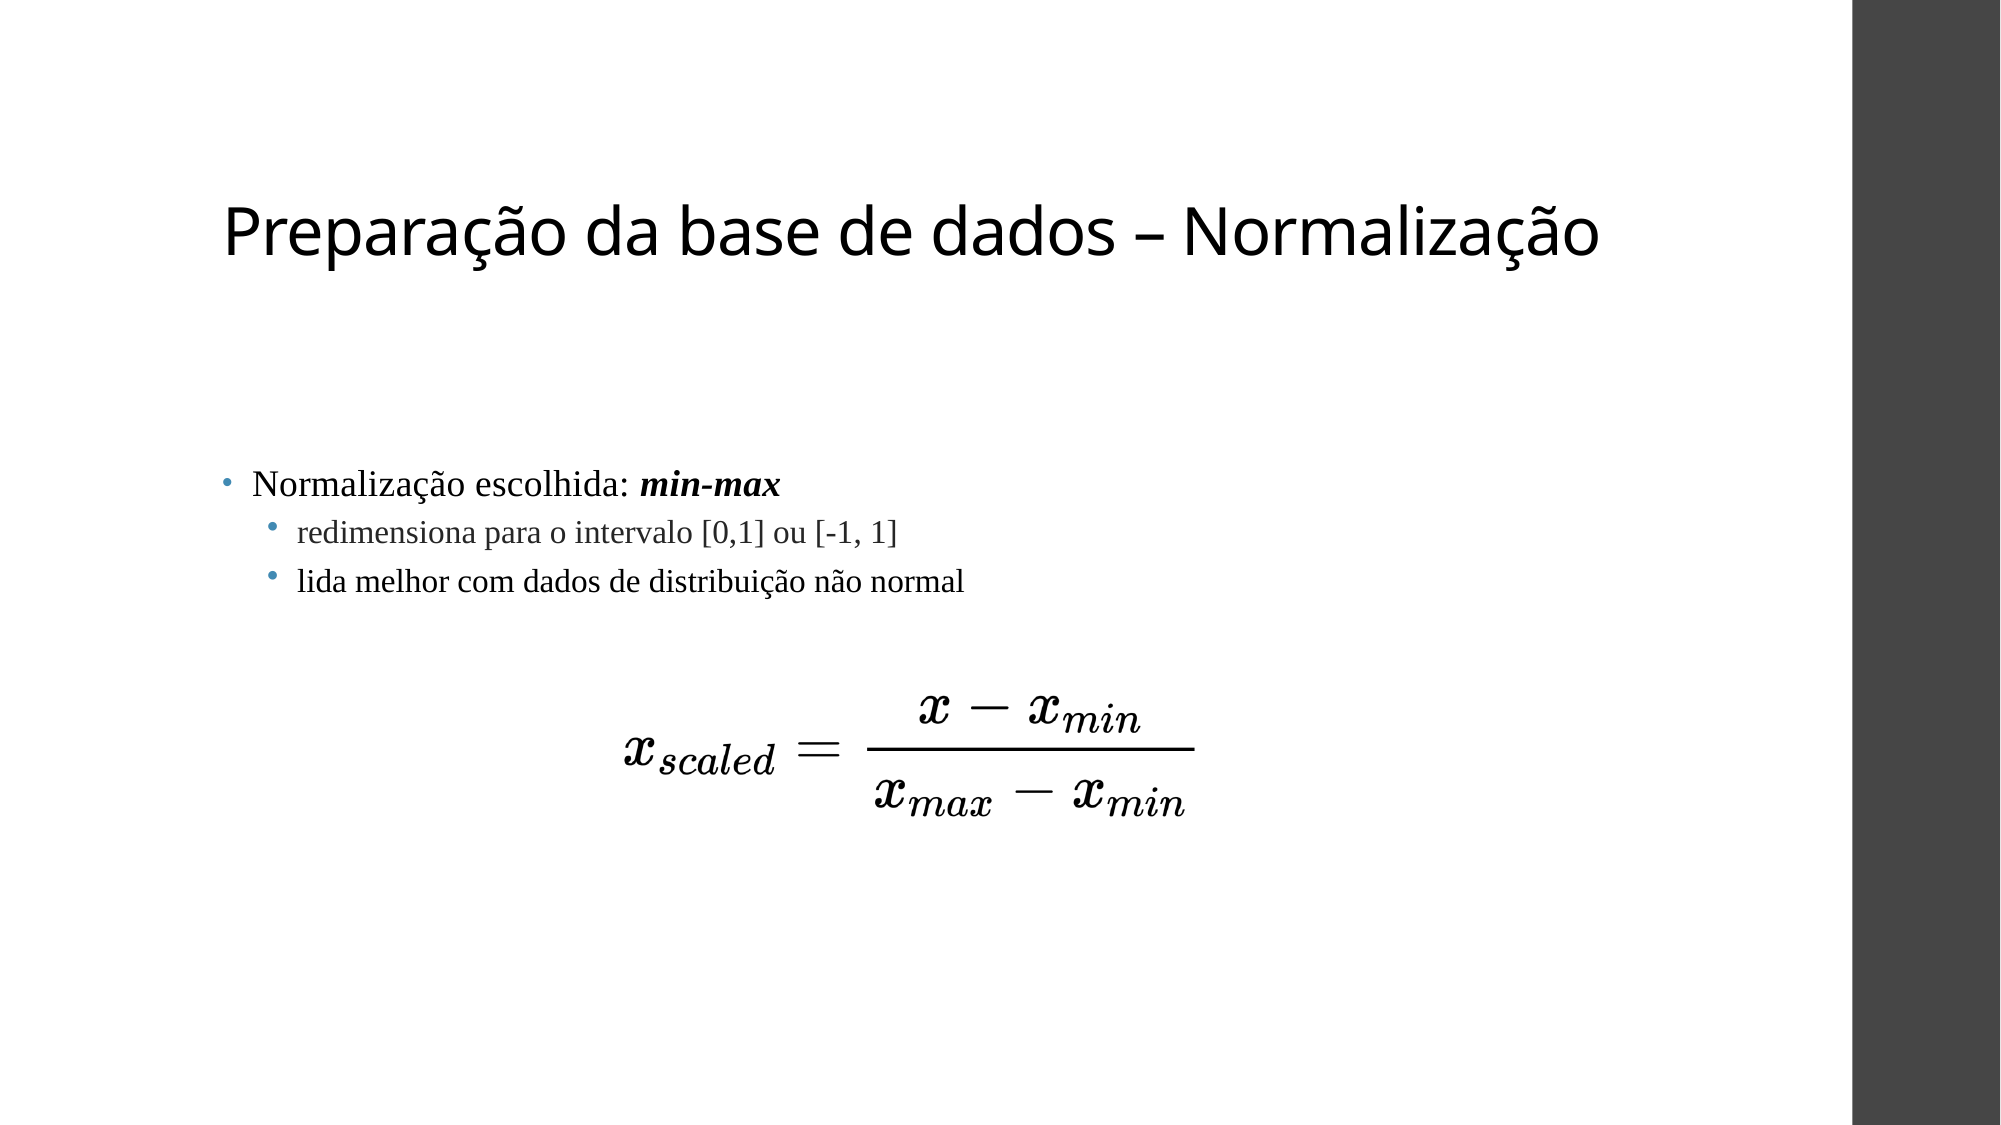

# Preparação da base de dados – Normalização
Normalização escolhida: min-max
redimensiona para o intervalo [0,1] ou [-1, 1]
lida melhor com dados de distribuição não normal